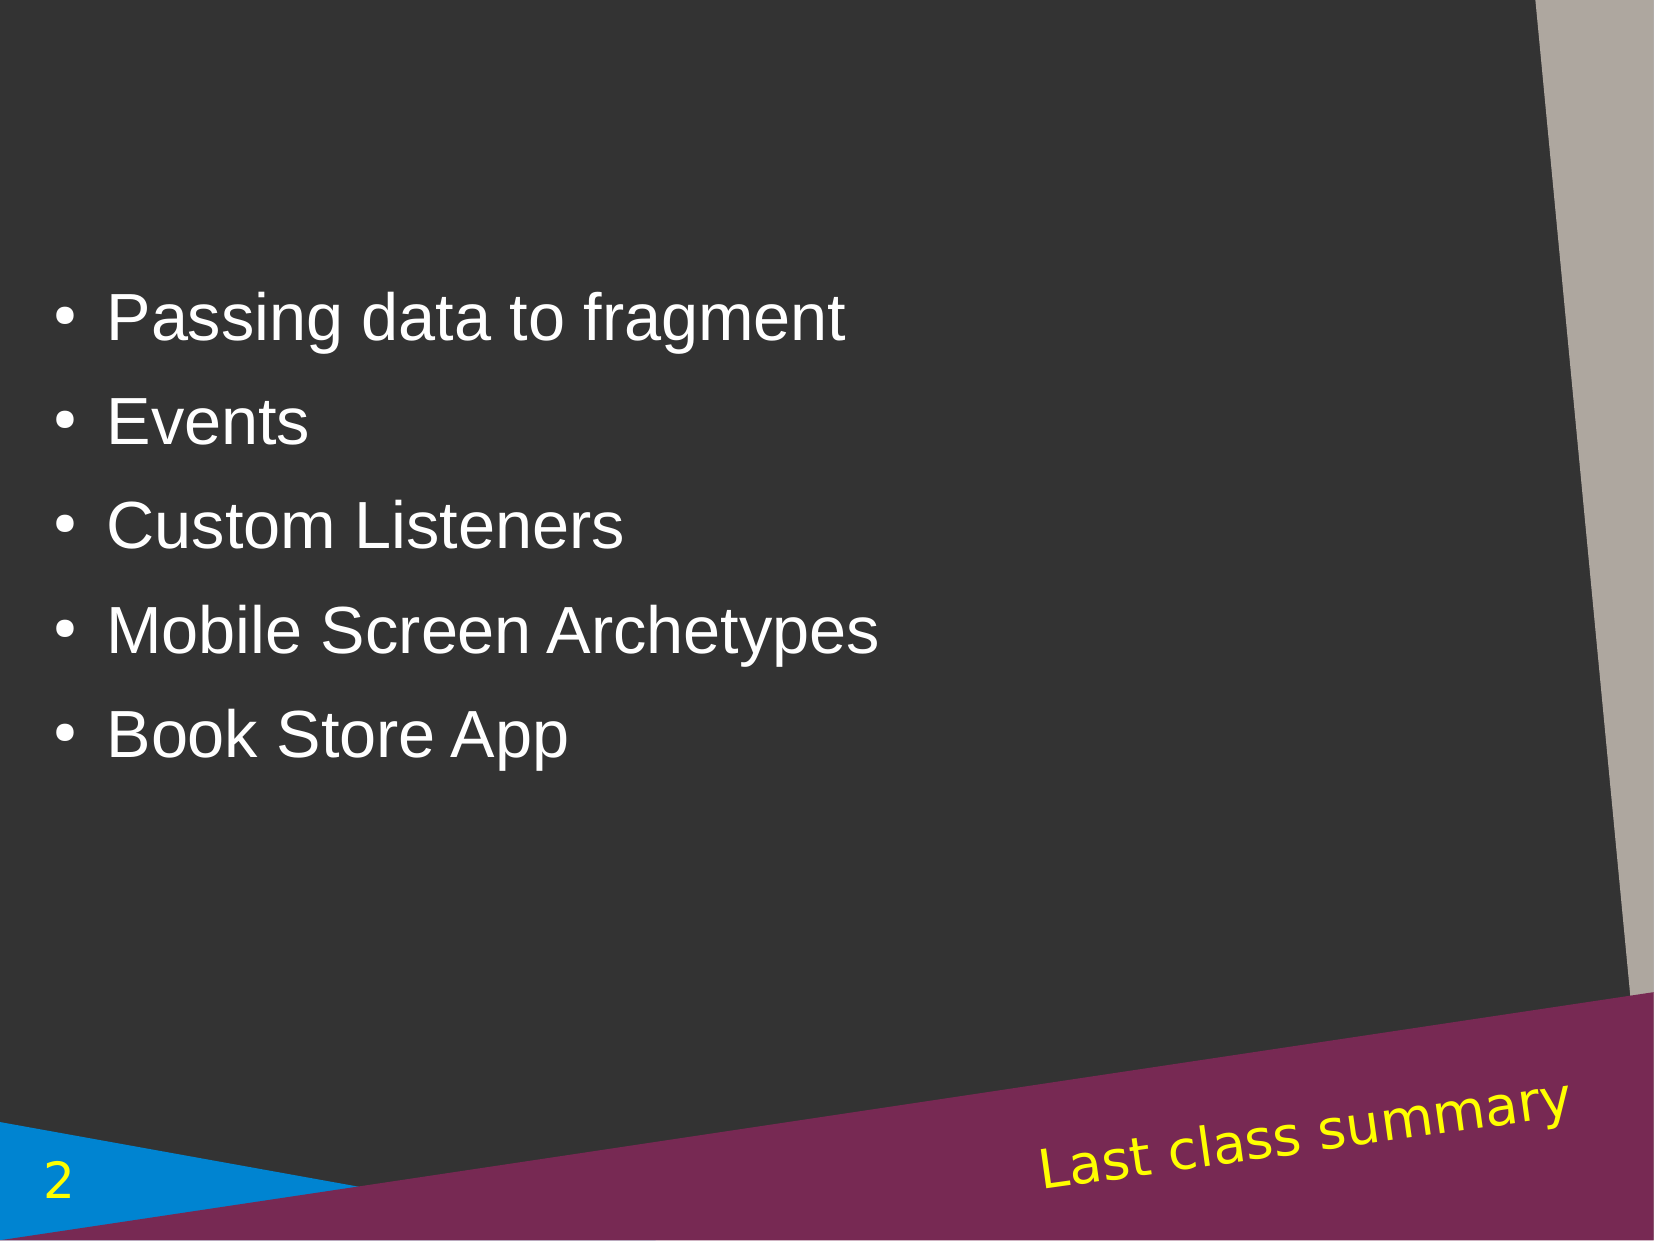

Passing data to fragment
Events
Custom Listeners
Mobile Screen Archetypes
Book Store App
# Last class summary
2